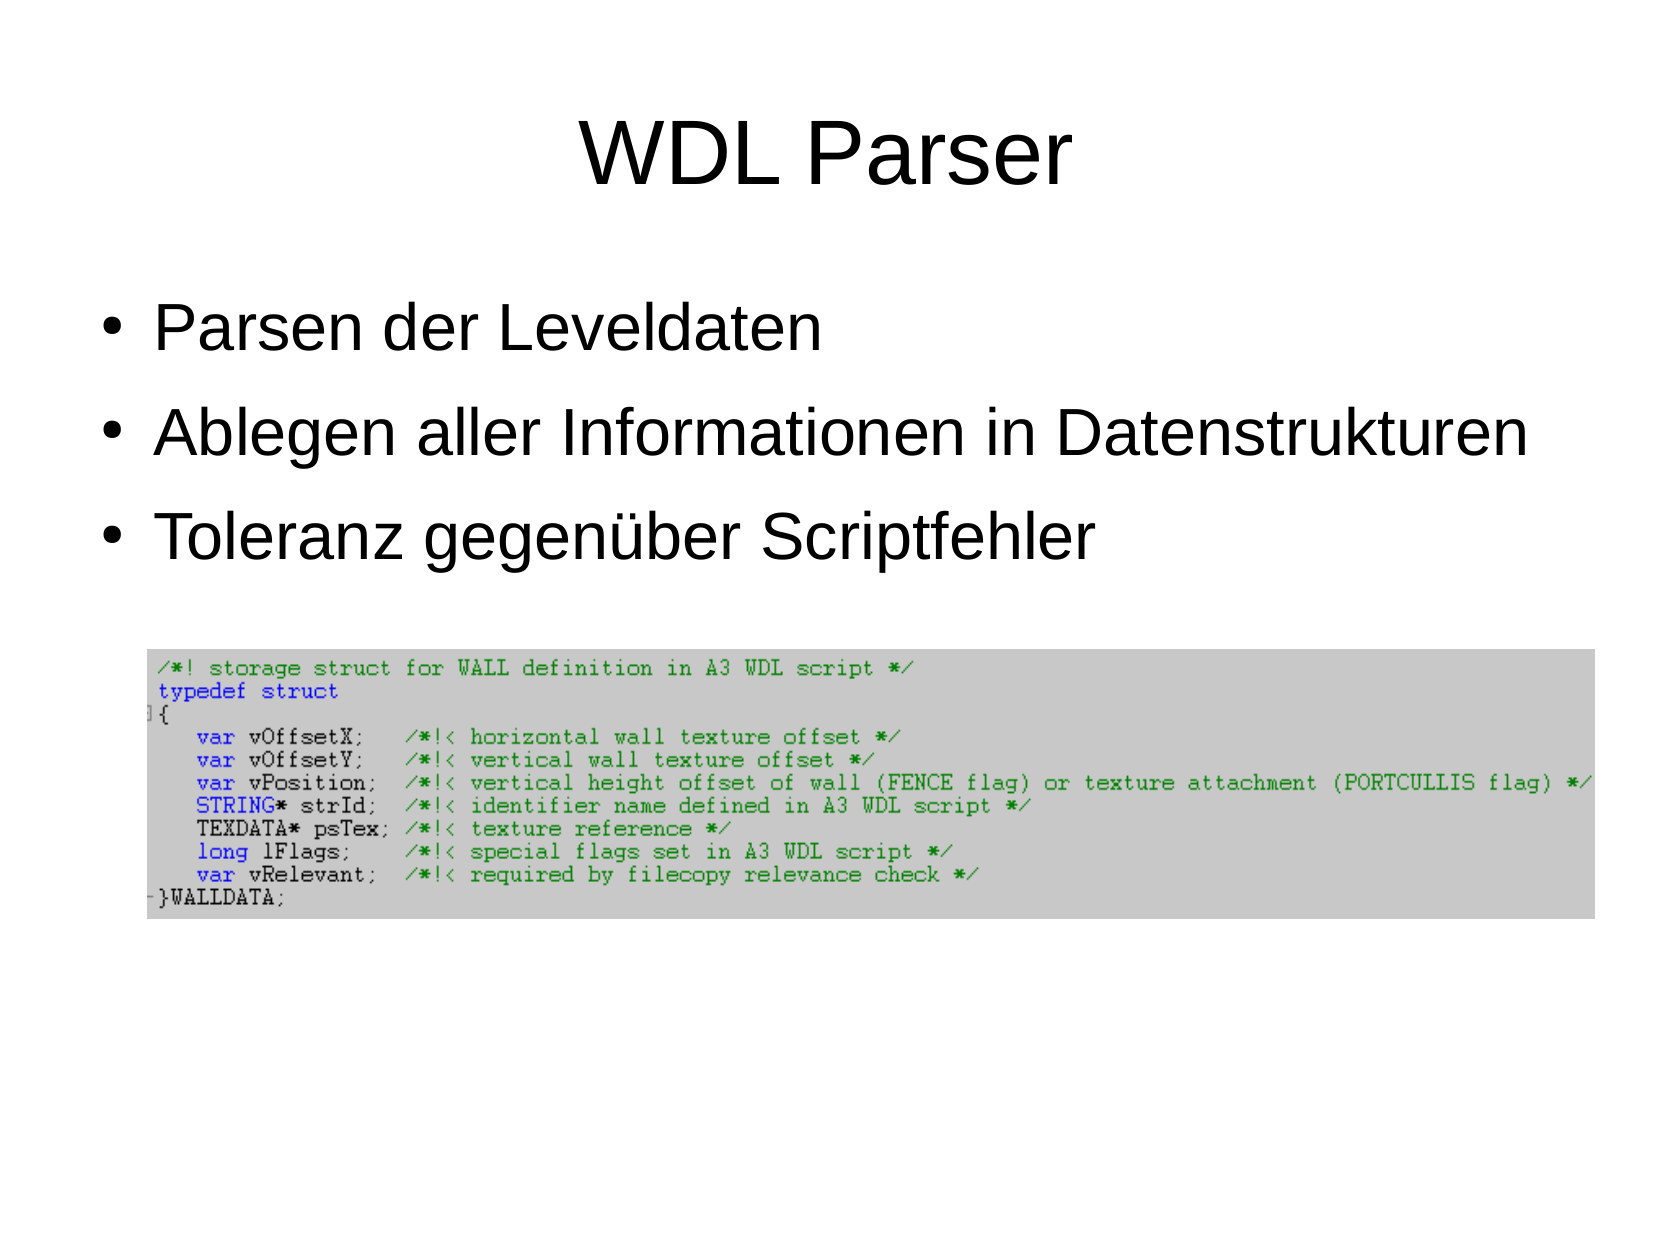

# WDL Parser
Parsen der Leveldaten
Ablegen aller Informationen in Datenstrukturen
Toleranz gegenüber Scriptfehler